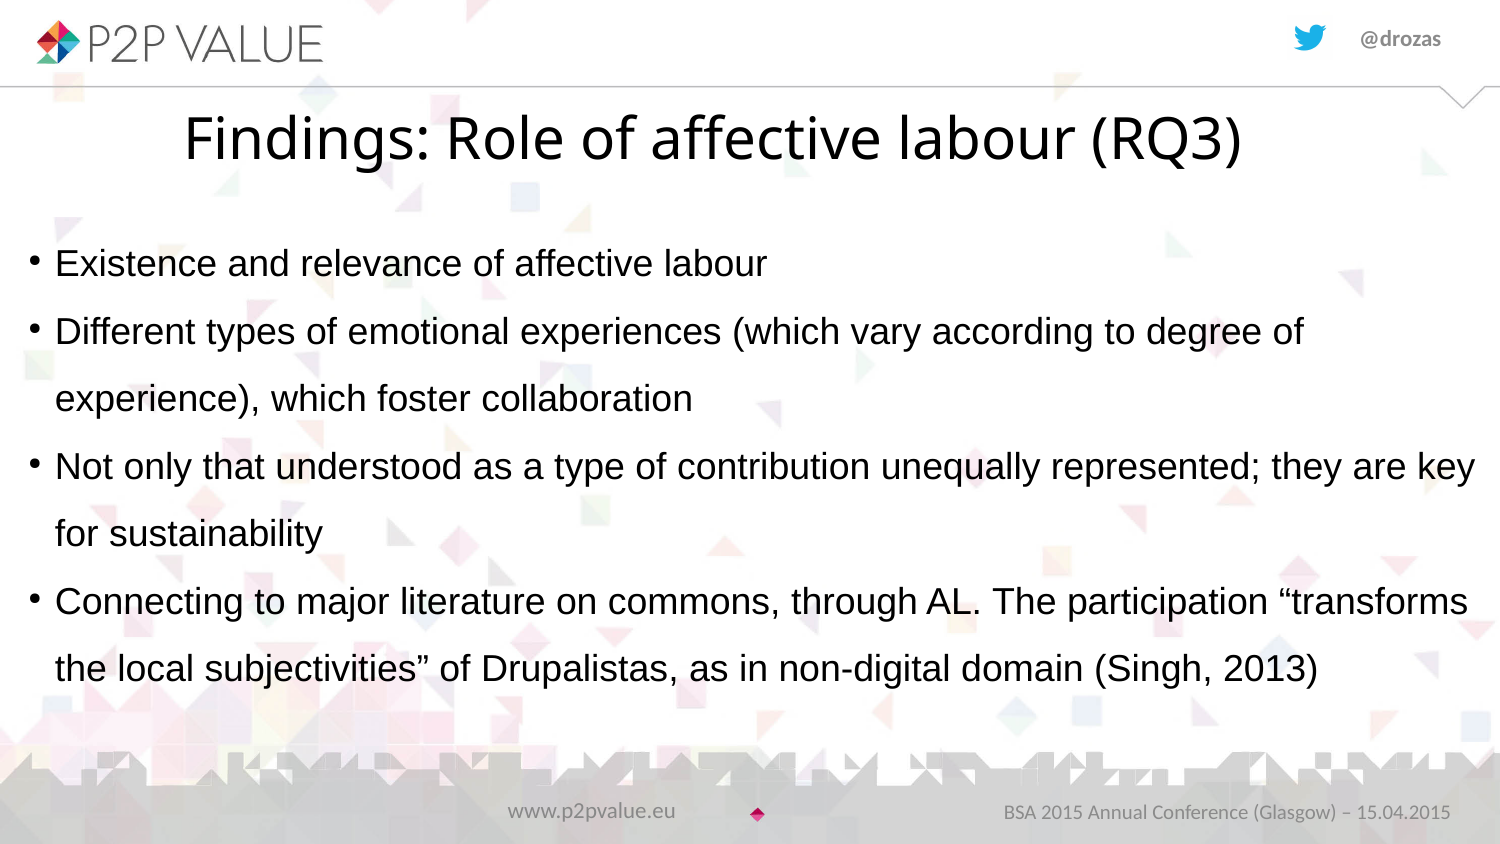

@drozas
# Findings: Role of affective labour (RQ3)
Existence and relevance of affective labour
Different types of emotional experiences (which vary according to degree of experience), which foster collaboration
Not only that understood as a type of contribution unequally represented; they are key for sustainability
Connecting to major literature on commons, through AL. The participation “transforms the local subjectivities” of Drupalistas, as in non-digital domain (Singh, 2013)
BSA 2015 Annual Conference (Glasgow) – 15.04.2015
www.p2pvalue.eu